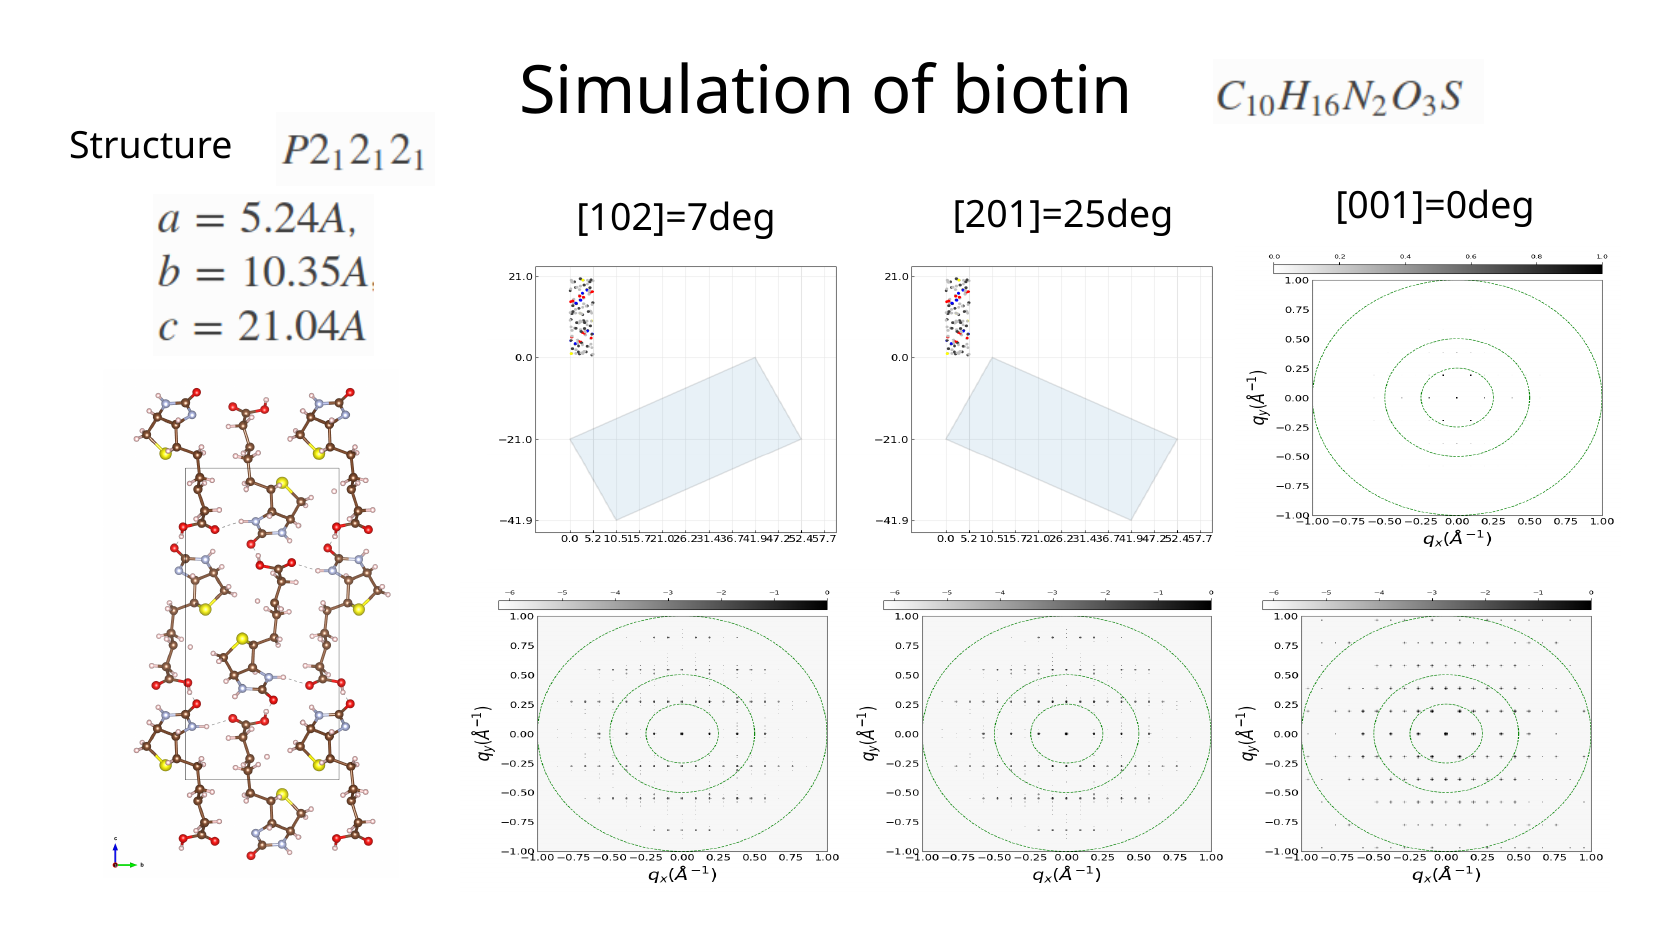

# Simulation of biotin
Structure
[001]=0deg
[201]=25deg
[102]=7deg